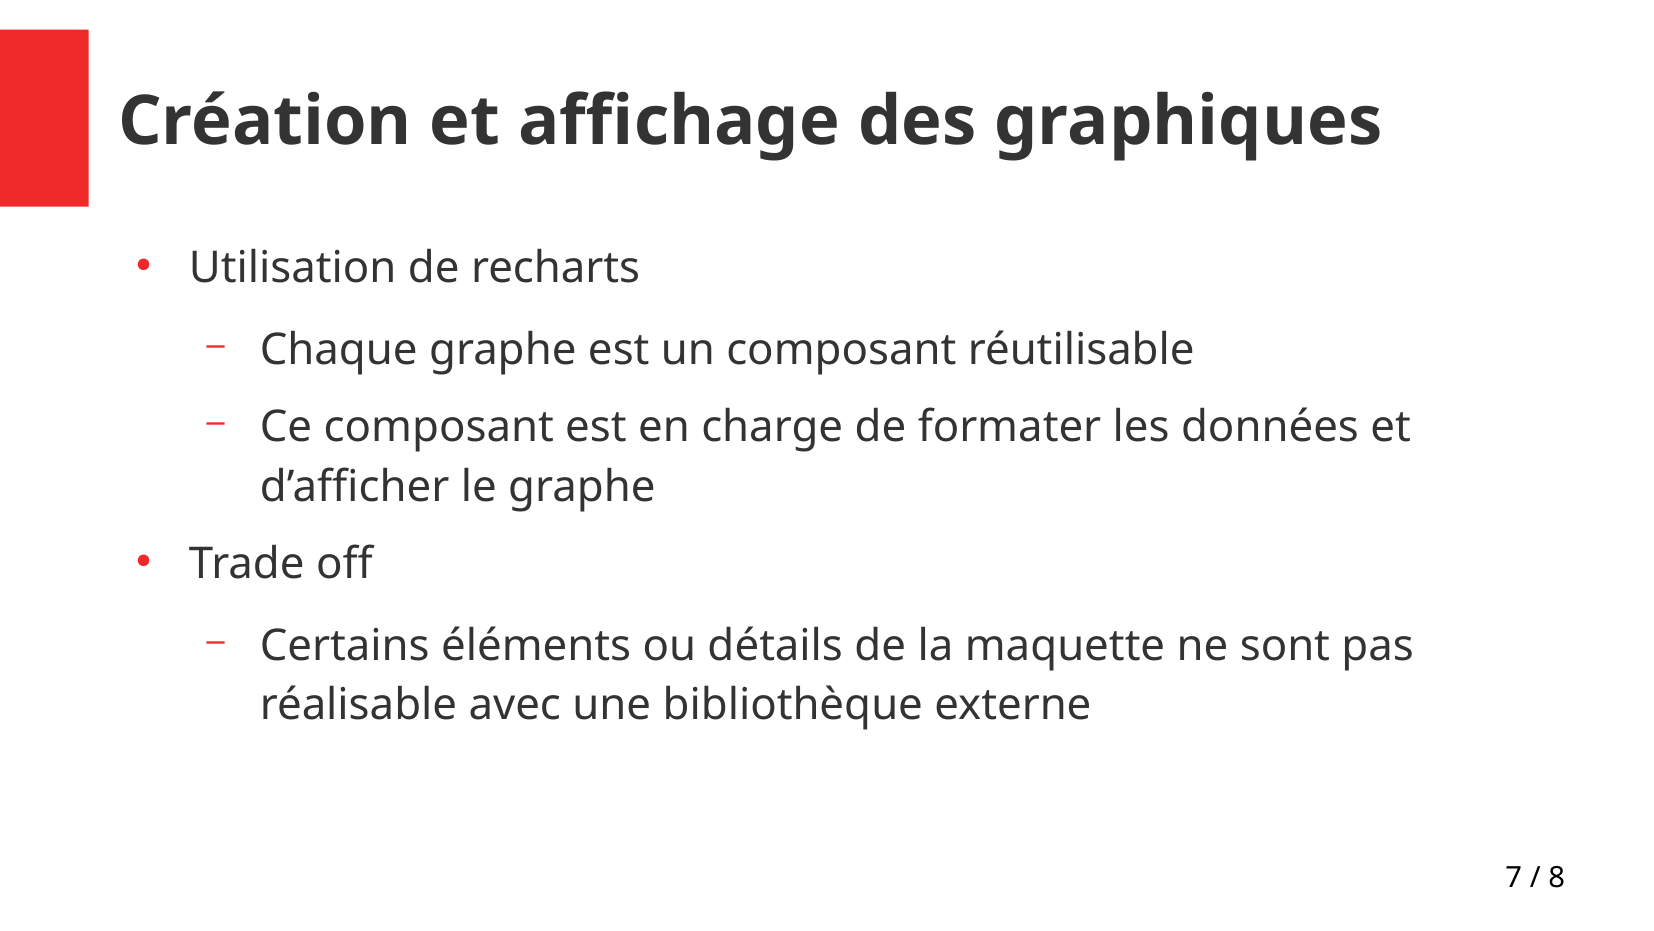

# Création et affichage des graphiques
Utilisation de recharts
Chaque graphe est un composant réutilisable
Ce composant est en charge de formater les données et d’afficher le graphe
Trade off
Certains éléments ou détails de la maquette ne sont pas réalisable avec une bibliothèque externe
7